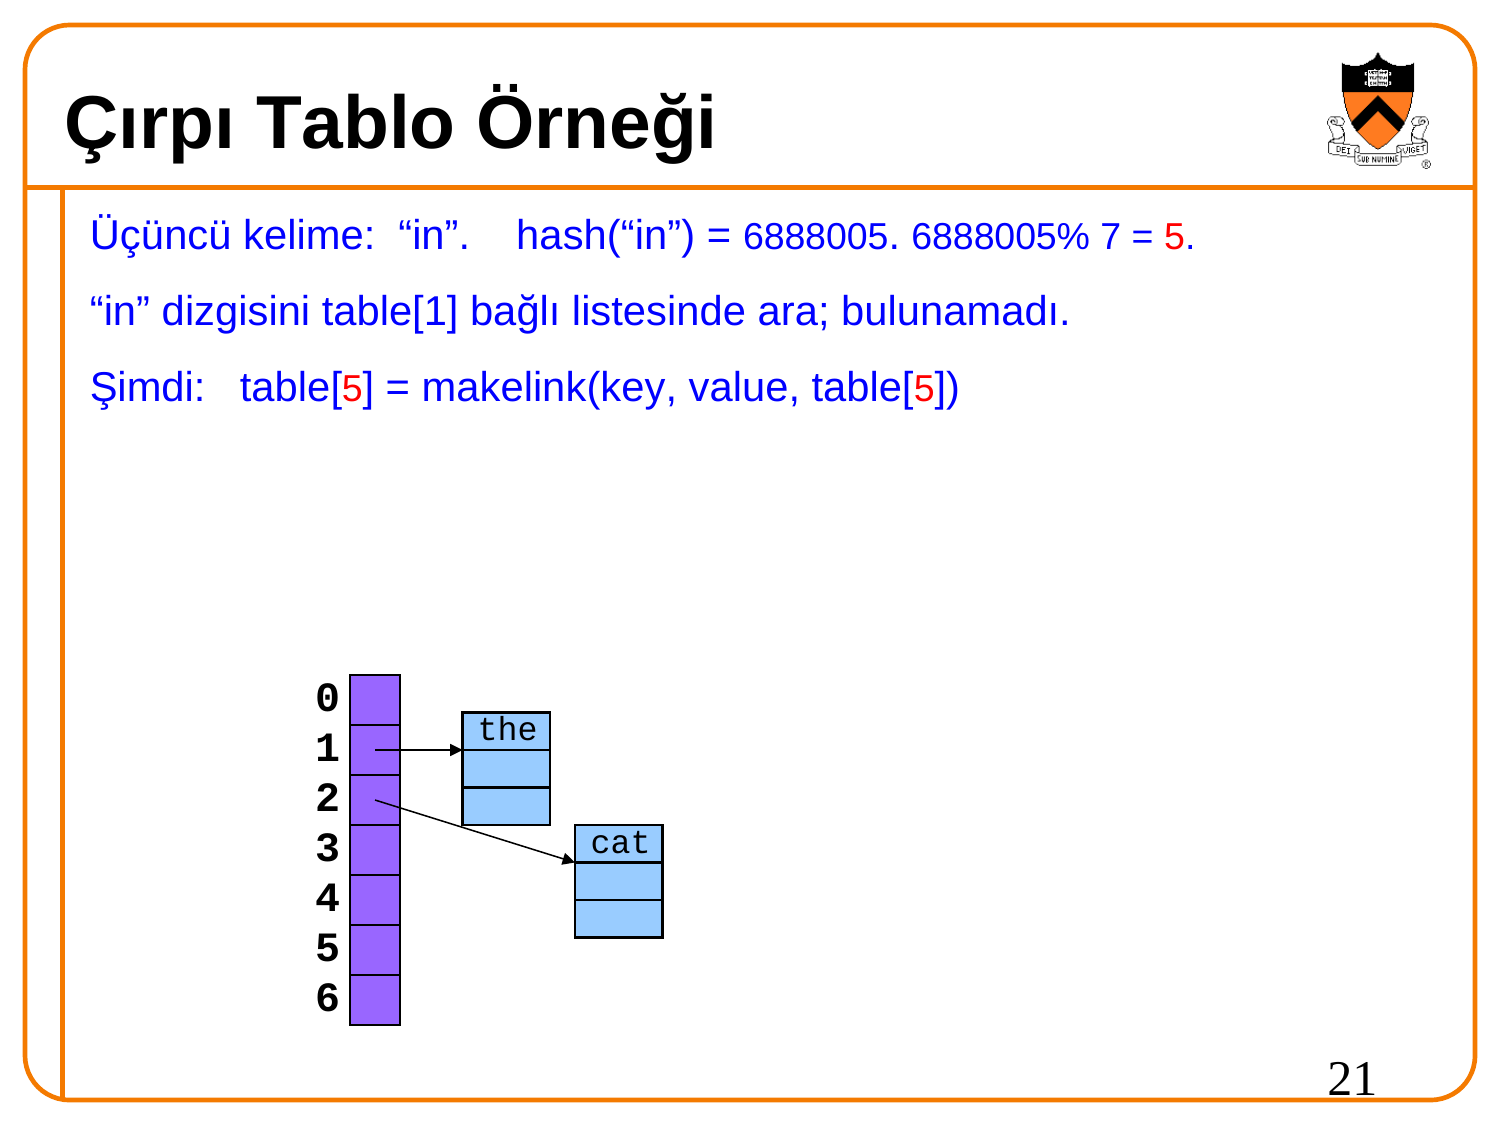

Çırpı Tablo Örneği
# Üçüncü kelime: “in”. hash(“in”) = 6888005. 6888005% 7 = 5.
“in” dizgisini table[1] bağlı listesinde ara; bulunamadı.
Şimdi: table[5] = makelink(key, value, table[5])
0
1
2
3
4
5
6
the
cat
21